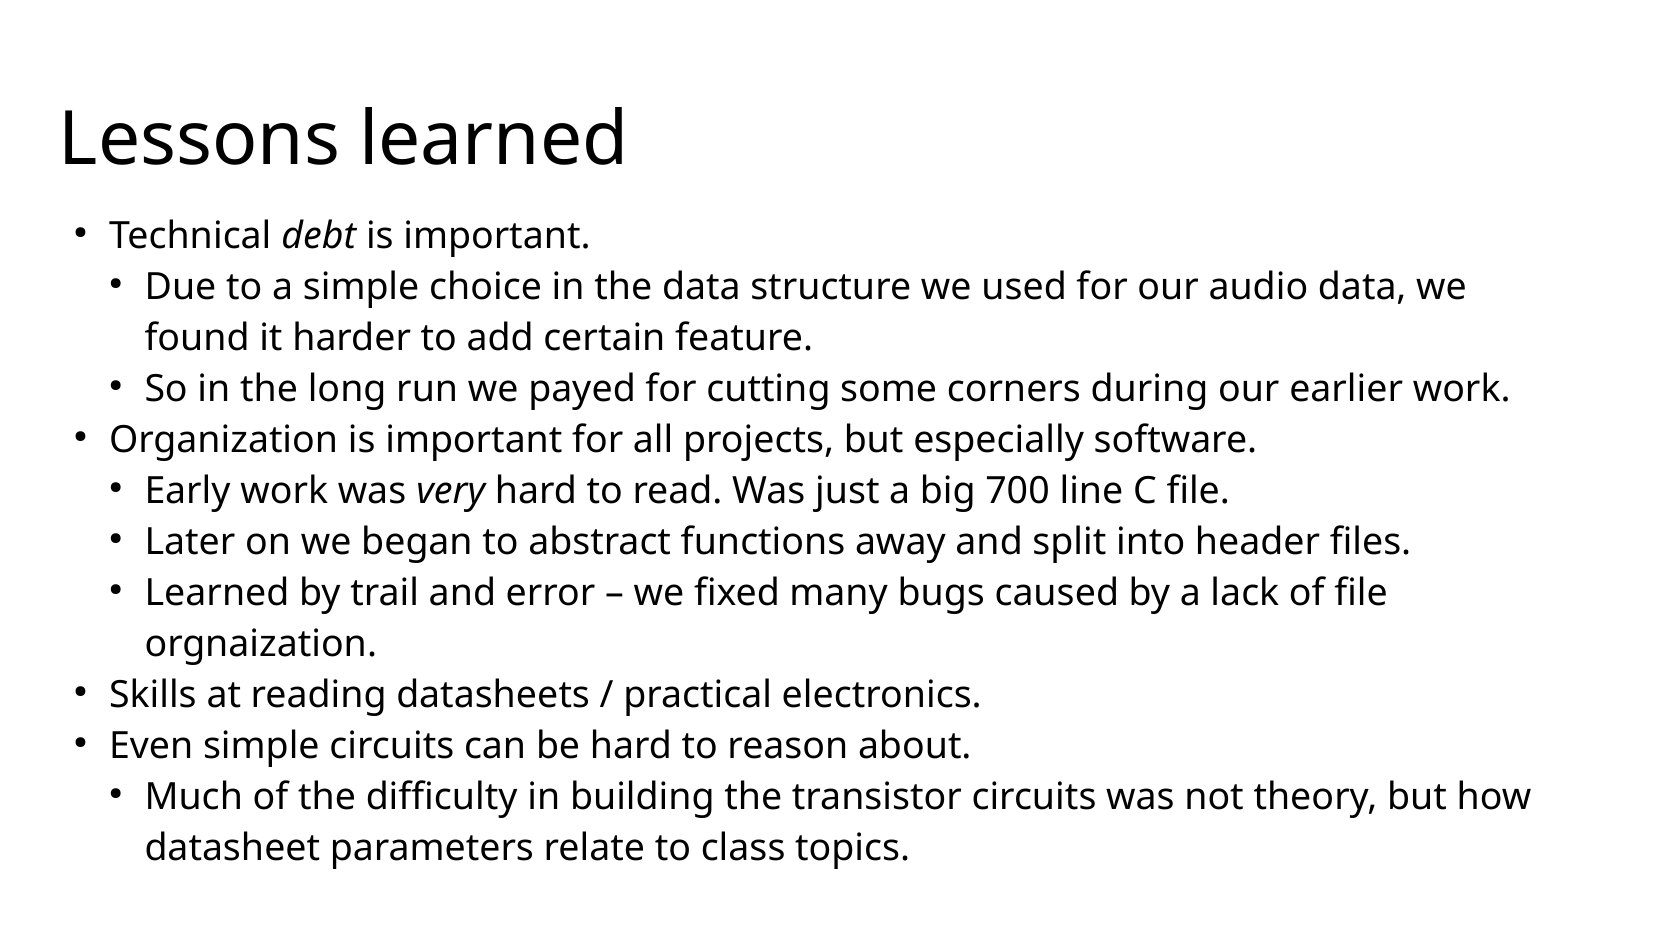

# Lessons learned
Technical debt is important.
Due to a simple choice in the data structure we used for our audio data, we found it harder to add certain feature.
So in the long run we payed for cutting some corners during our earlier work.
Organization is important for all projects, but especially software.
Early work was very hard to read. Was just a big 700 line C file.
Later on we began to abstract functions away and split into header files.
Learned by trail and error – we fixed many bugs caused by a lack of file orgnaization.
Skills at reading datasheets / practical electronics.
Even simple circuits can be hard to reason about.
Much of the difficulty in building the transistor circuits was not theory, but how datasheet parameters relate to class topics.